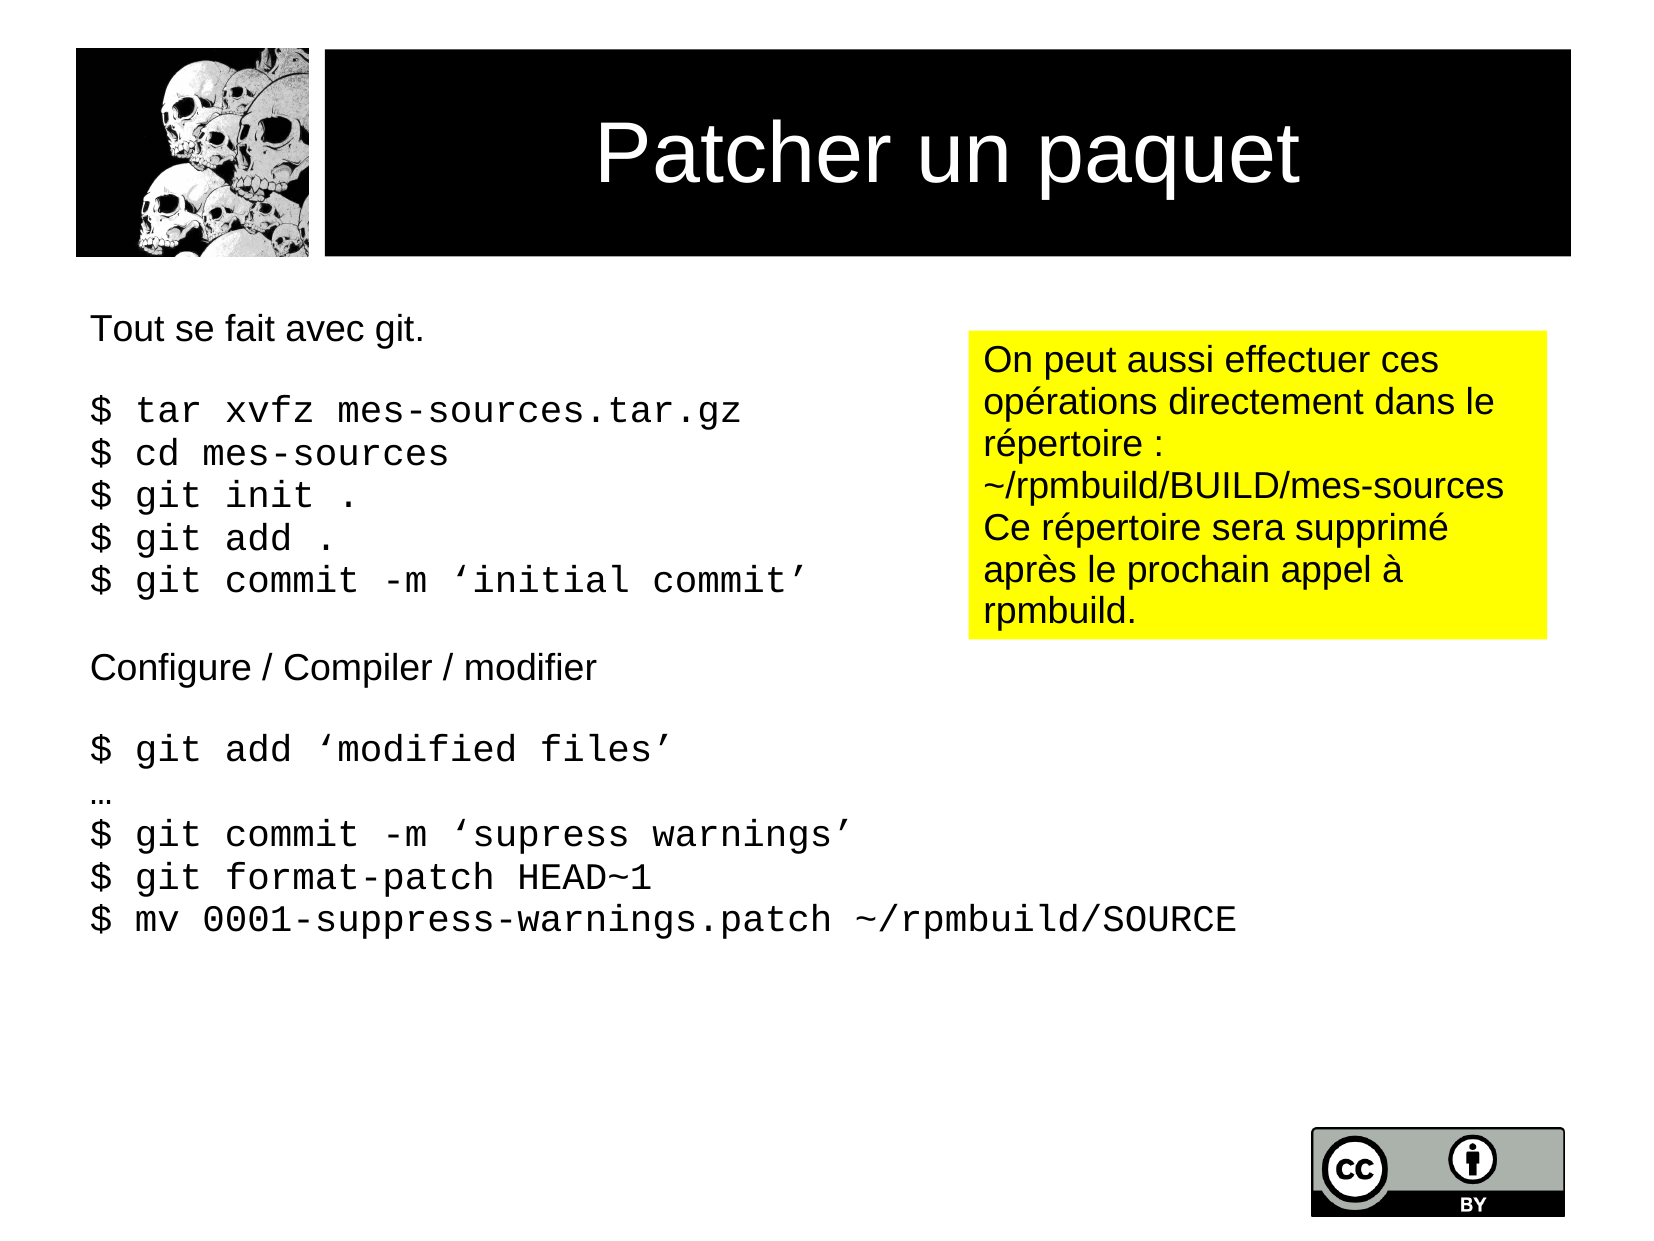

# Patcher un paquet
Tout se fait avec git.
$ tar xvfz mes-sources.tar.gz
$ cd mes-sources
$ git init .
$ git add .
$ git commit -m ‘initial commit’
Configure / Compiler / modifier
$ git add ‘modified files’
…
$ git commit -m ‘supress warnings’
$ git format-patch HEAD~1
$ mv 0001-suppress-warnings.patch ~/rpmbuild/SOURCE
On peut aussi effectuer ces opérations directement dans le répertoire :
~/rpmbuild/BUILD/mes-sources
Ce répertoire sera supprimé après le prochain appel à rpmbuild.